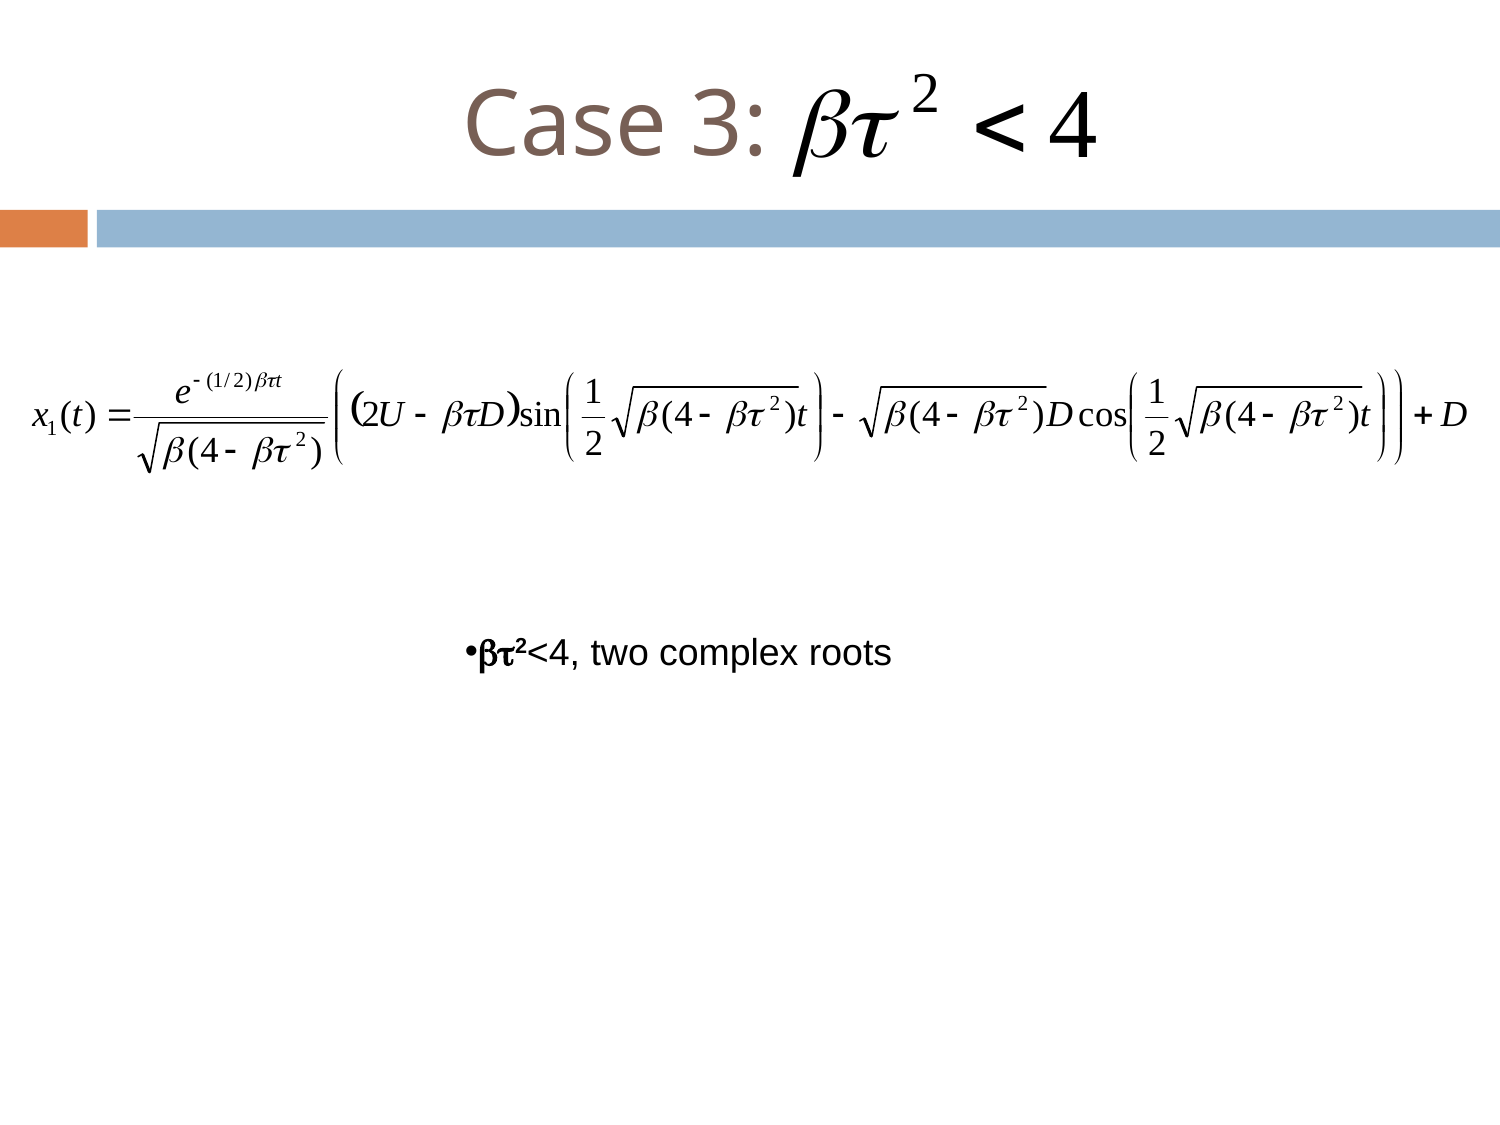

# Case 3:
2<4, two complex roots